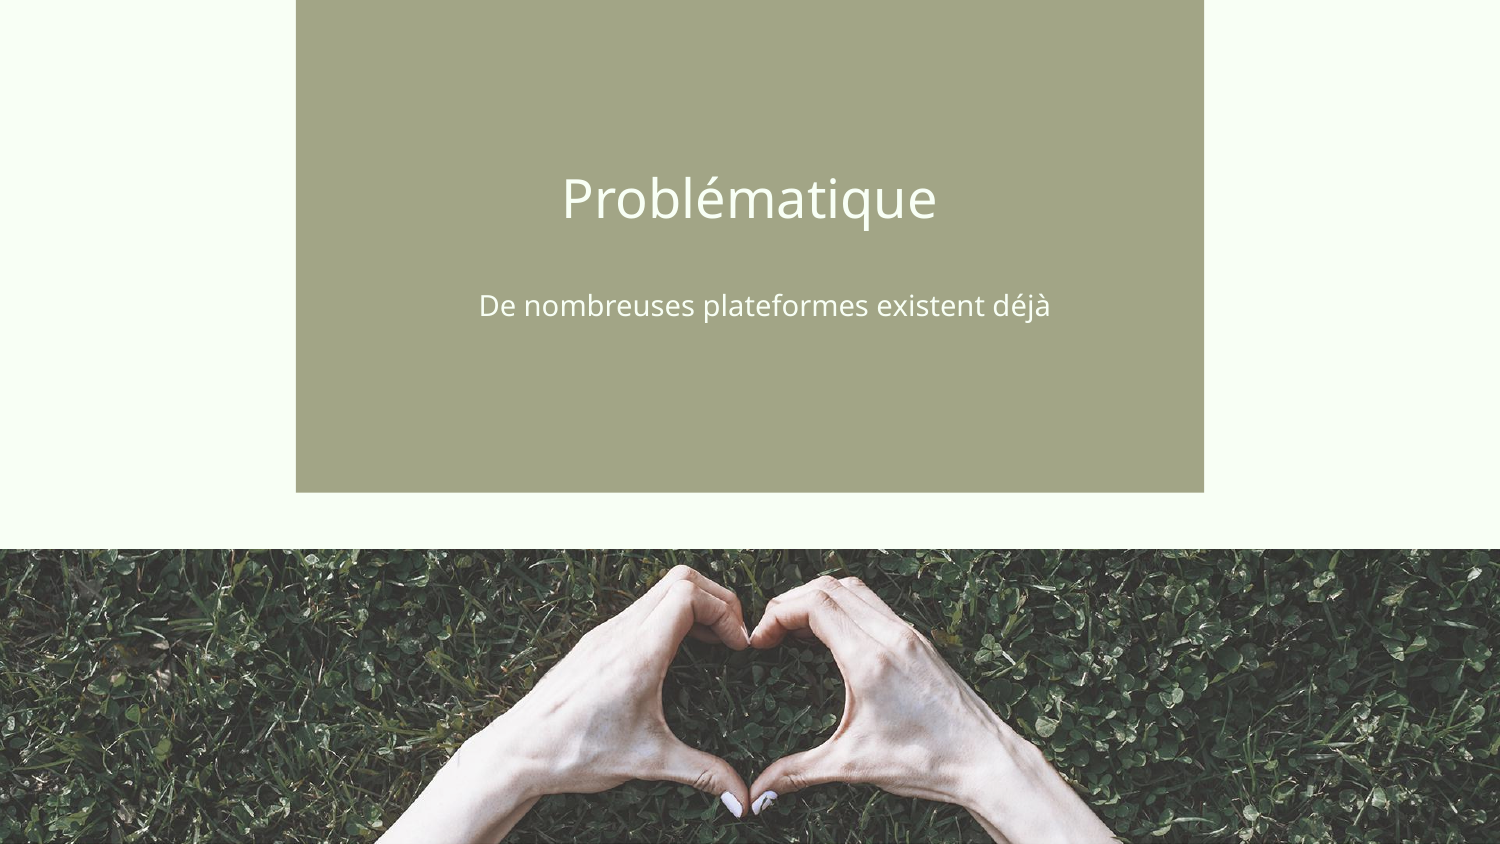

# Problématique
De nombreuses plateformes existent déjà